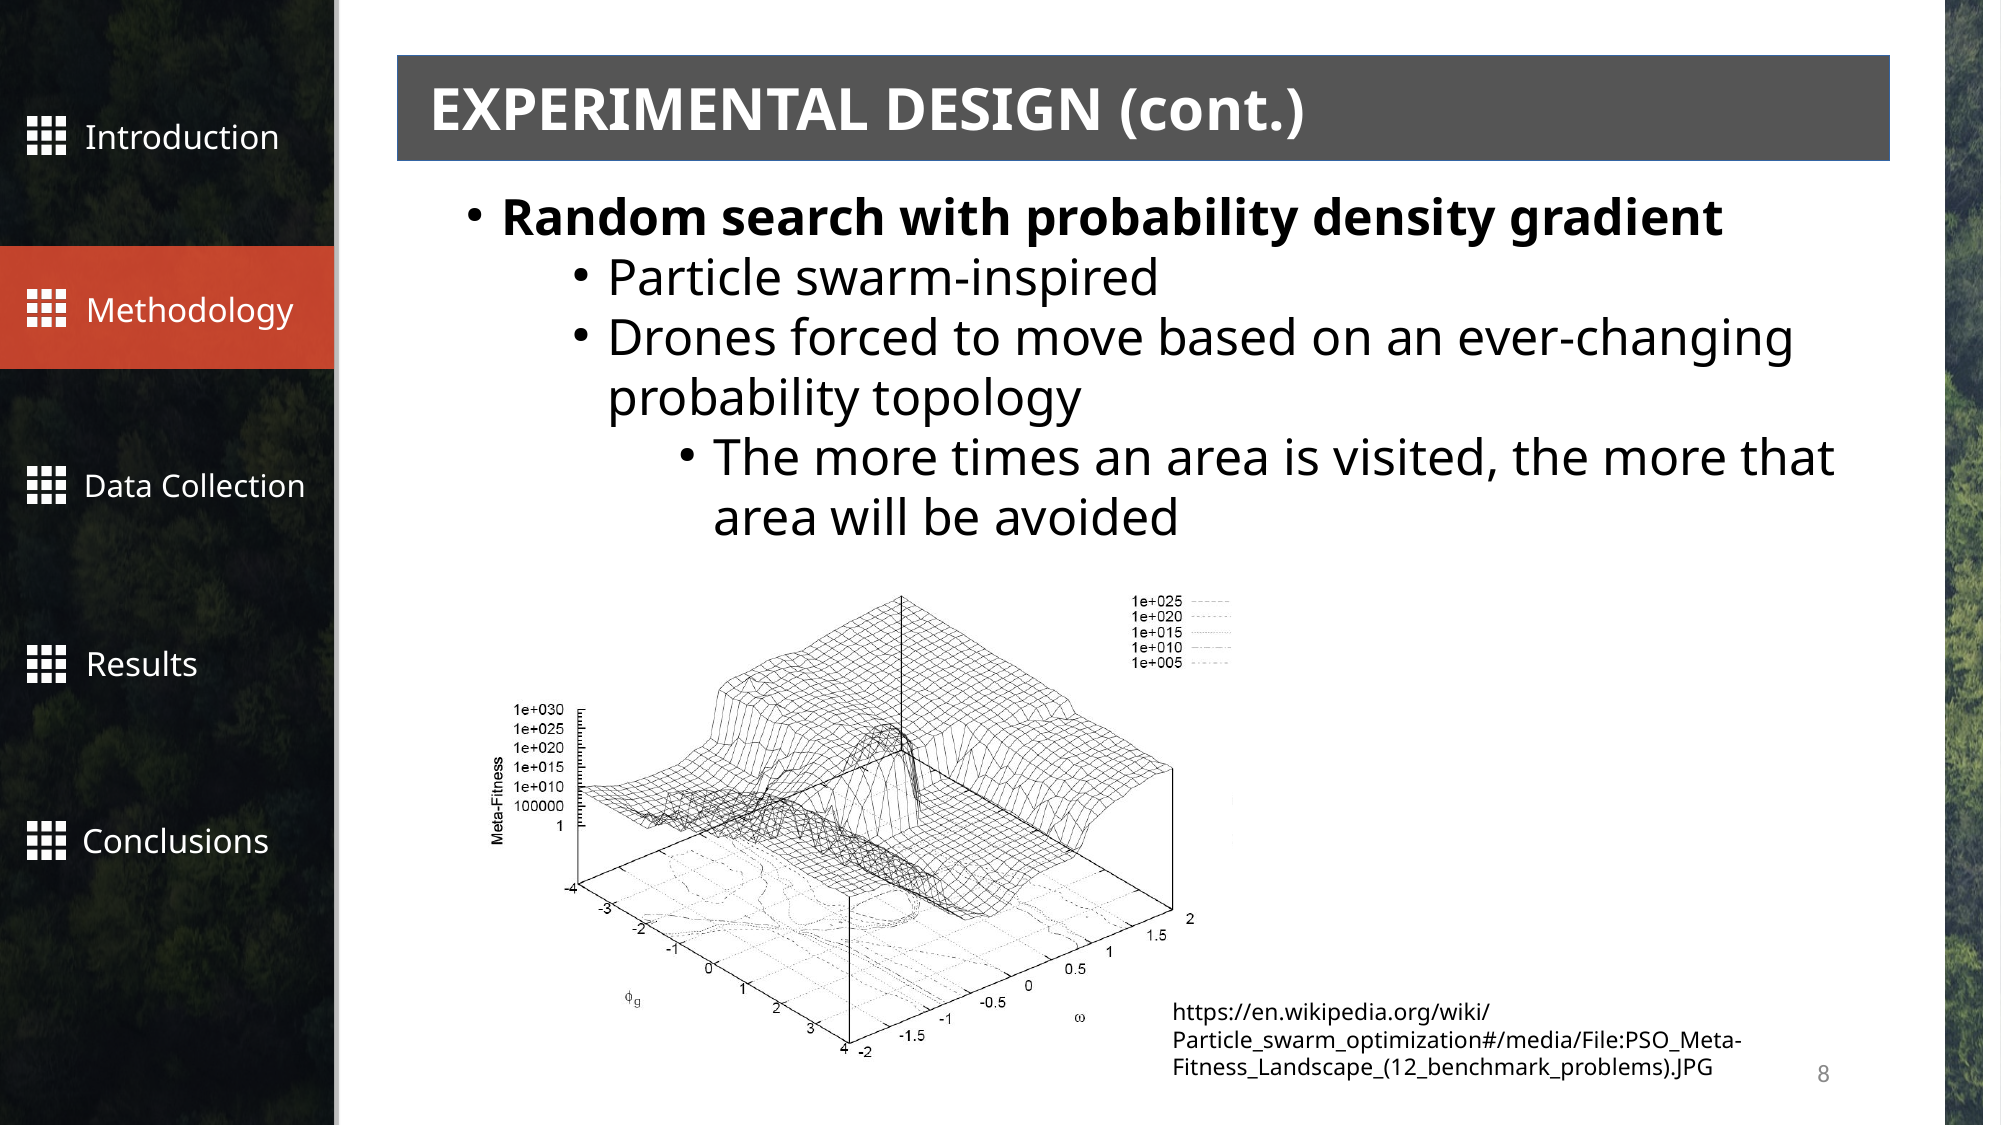

EXPERIMENTAL DESIGN (cont.)
Introduction
Random search with probability density gradient
Particle swarm-inspired
Drones forced to move based on an ever-changing probability topology
The more times an area is visited, the more that area will be avoided
Methodology
Data Collection
Results
Conclusions
https://en.wikipedia.org/wiki/Particle_swarm_optimization#/media/File:PSO_Meta-Fitness_Landscape_(12_benchmark_problems).JPG